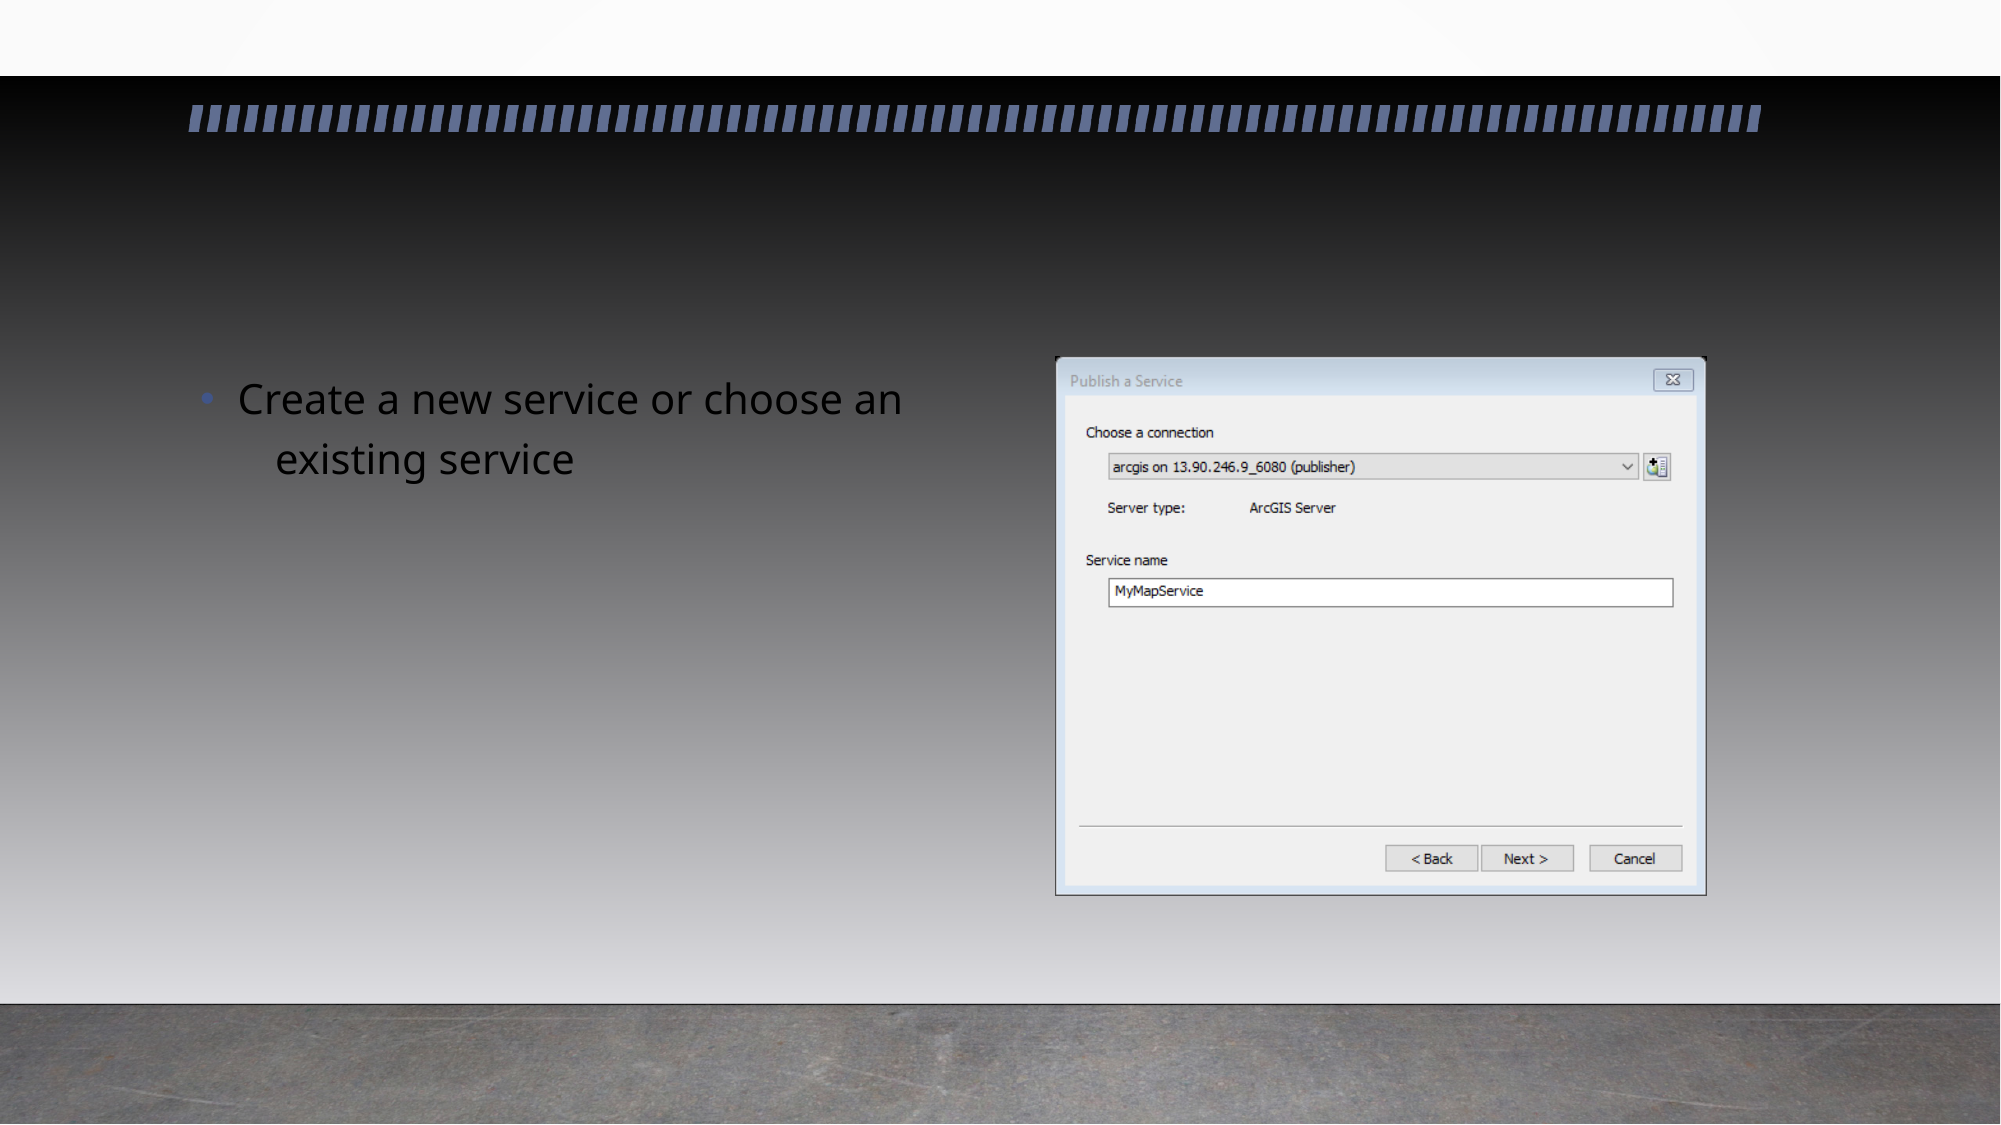

#
Create a new service or choose an existing service